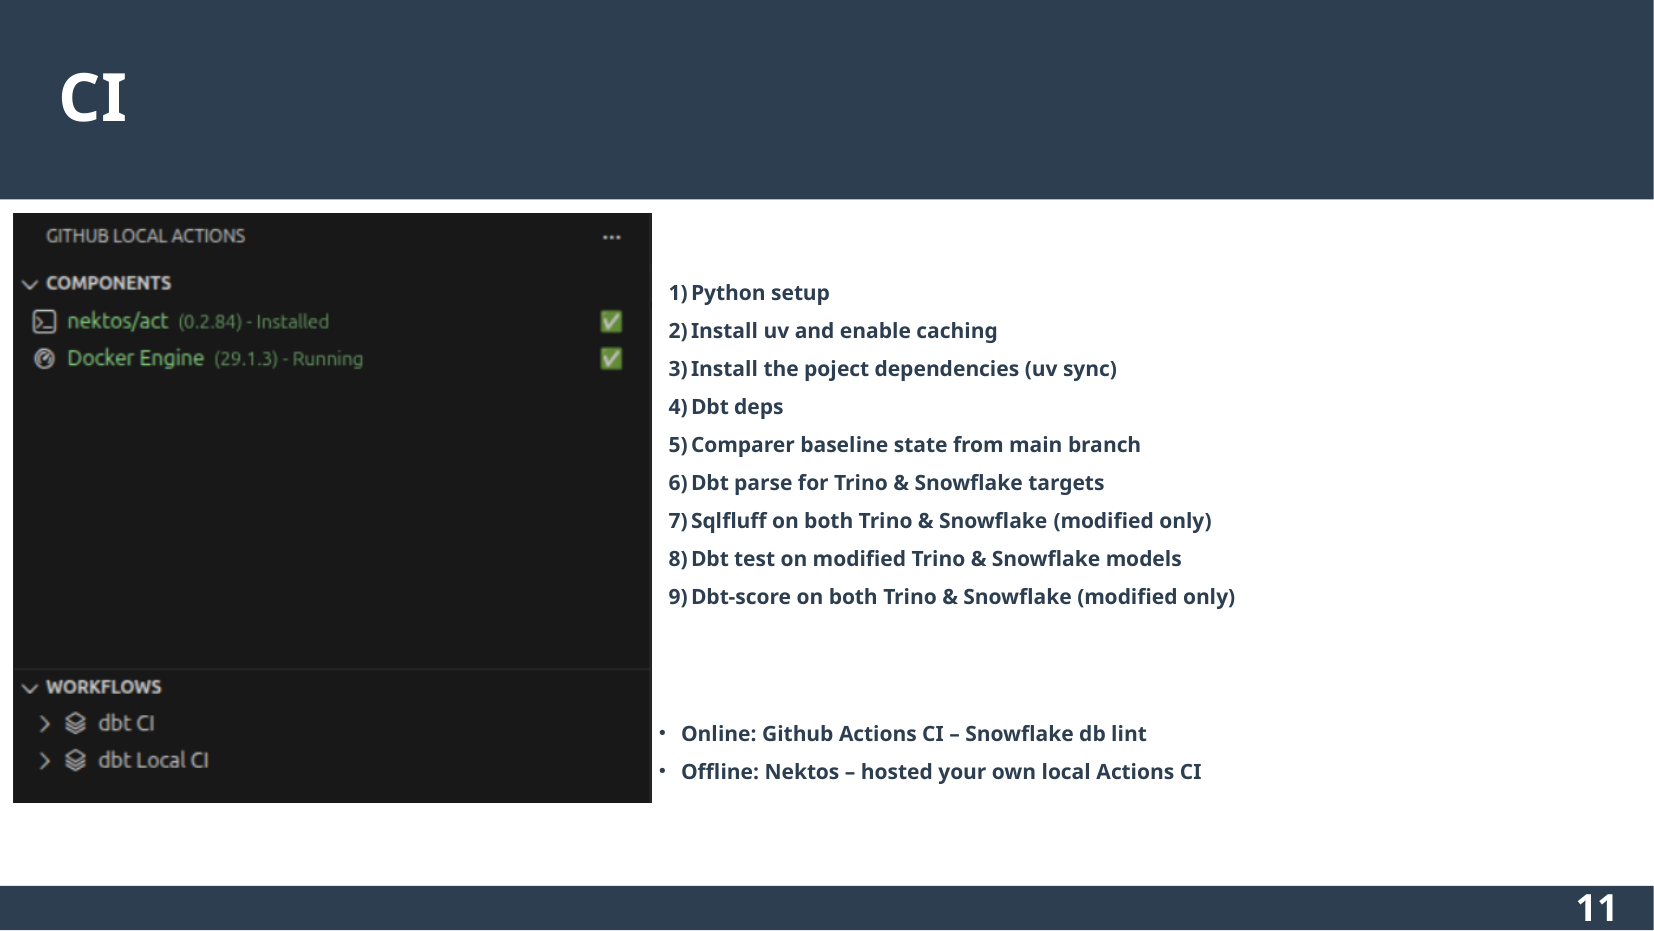

# CI
Python setup
Install uv and enable caching
Install the poject dependencies (uv sync)
Dbt deps
Comparer baseline state from main branch
Dbt parse for Trino & Snowflake targets
Sqlfluff on both Trino & Snowflake (modified only)
Dbt test on modified Trino & Snowflake models
Dbt-score on both Trino & Snowflake (modified only)
Online: Github Actions CI – Snowflake db lint
Offline: Nektos – hosted your own local Actions CI
11